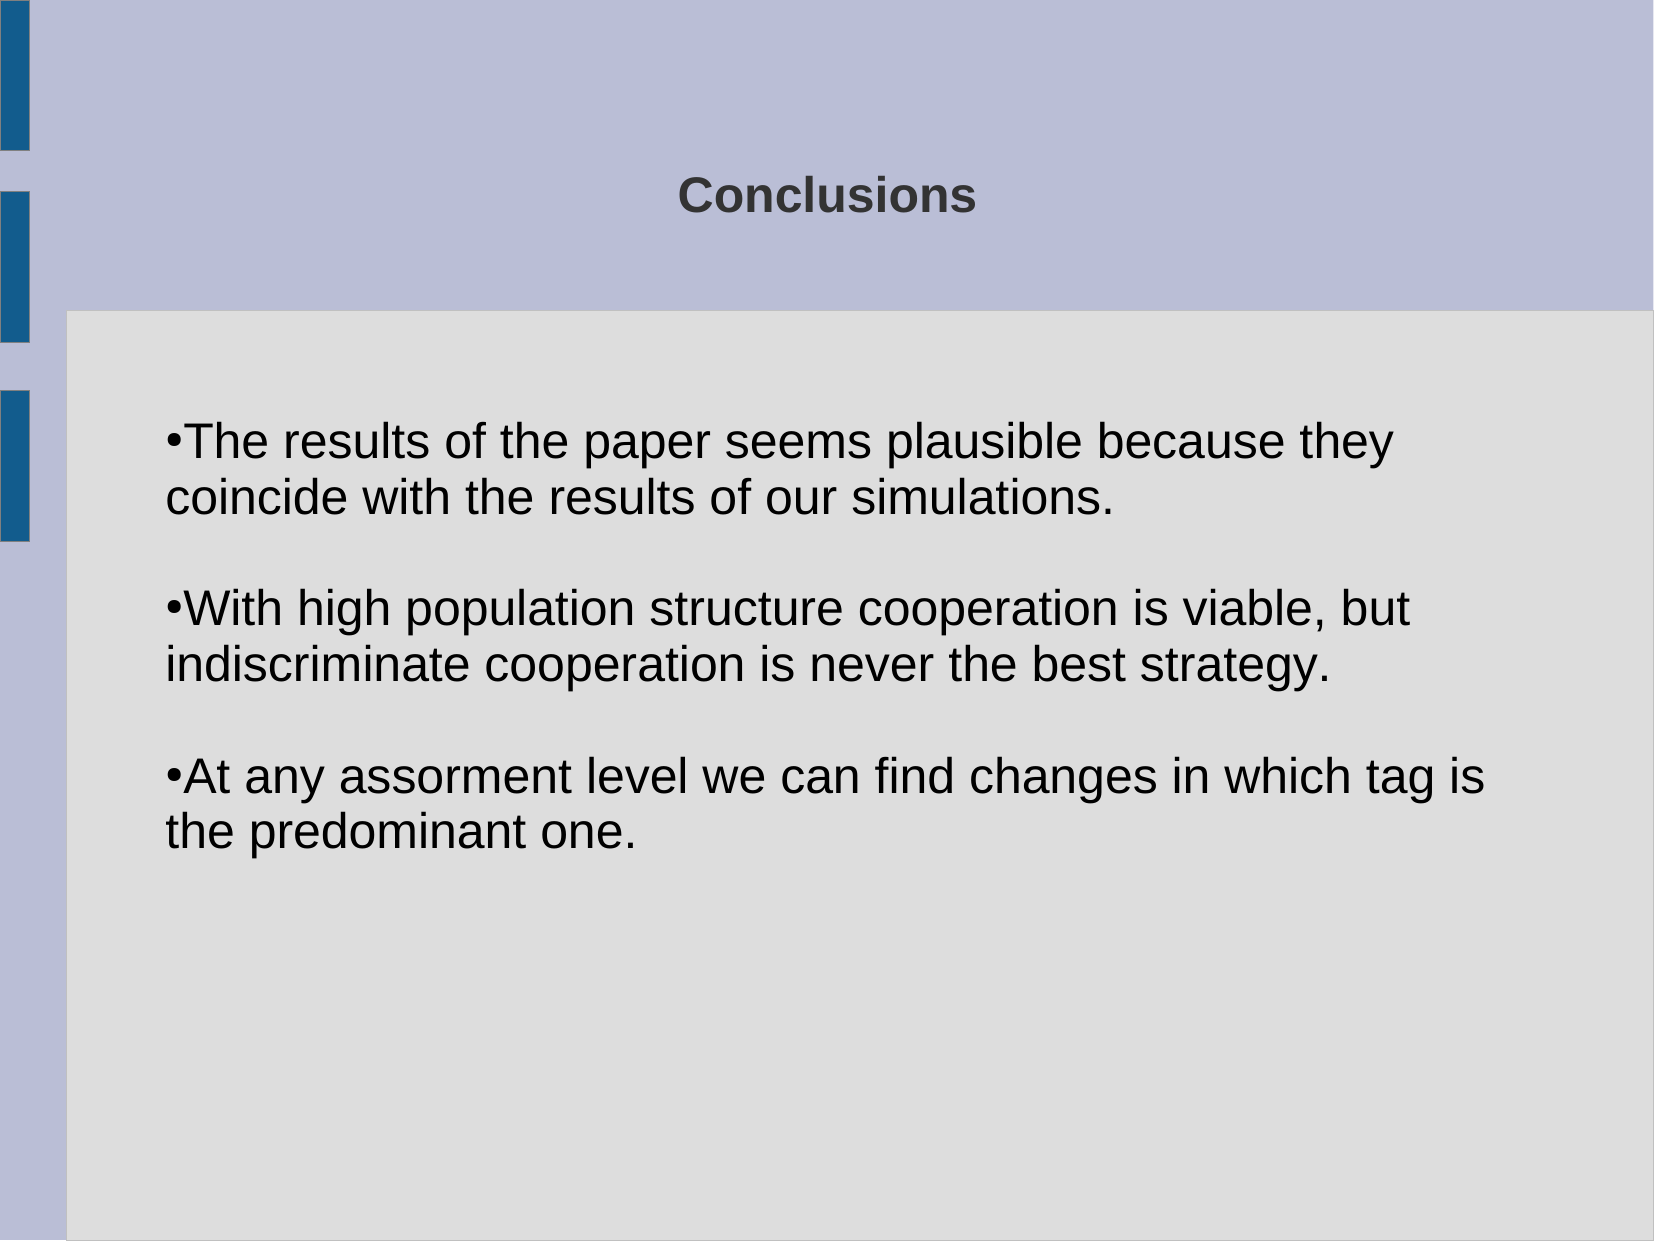

# Conclusions
The results of the paper seems plausible because they coincide with the results of our simulations.
With high population structure cooperation is viable, but indiscriminate cooperation is never the best strategy.
At any assorment level we can find changes in which tag is the predominant one.